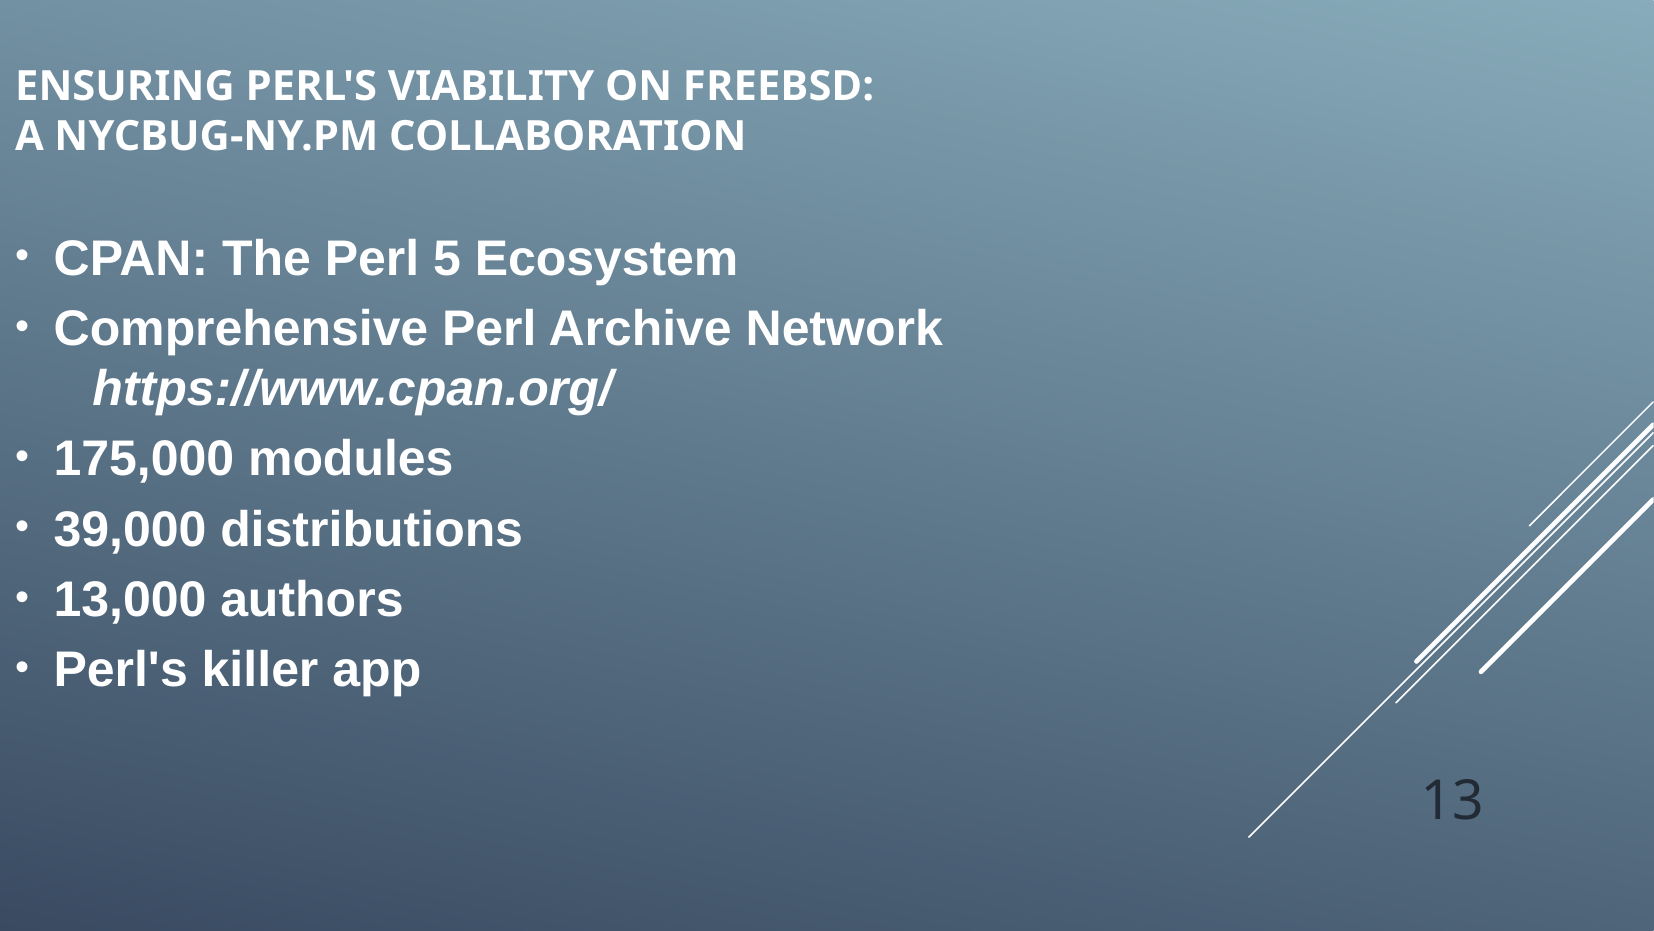

# Ensuring Perl's Viability on FreeBSD: A NYCBUG-NY.PM Collaboration
CPAN: The Perl 5 Ecosystem
Comprehensive Perl Archive Network
https://www.cpan.org/
175,000 modules
39,000 distributions
13,000 authors
Perl's killer app
13